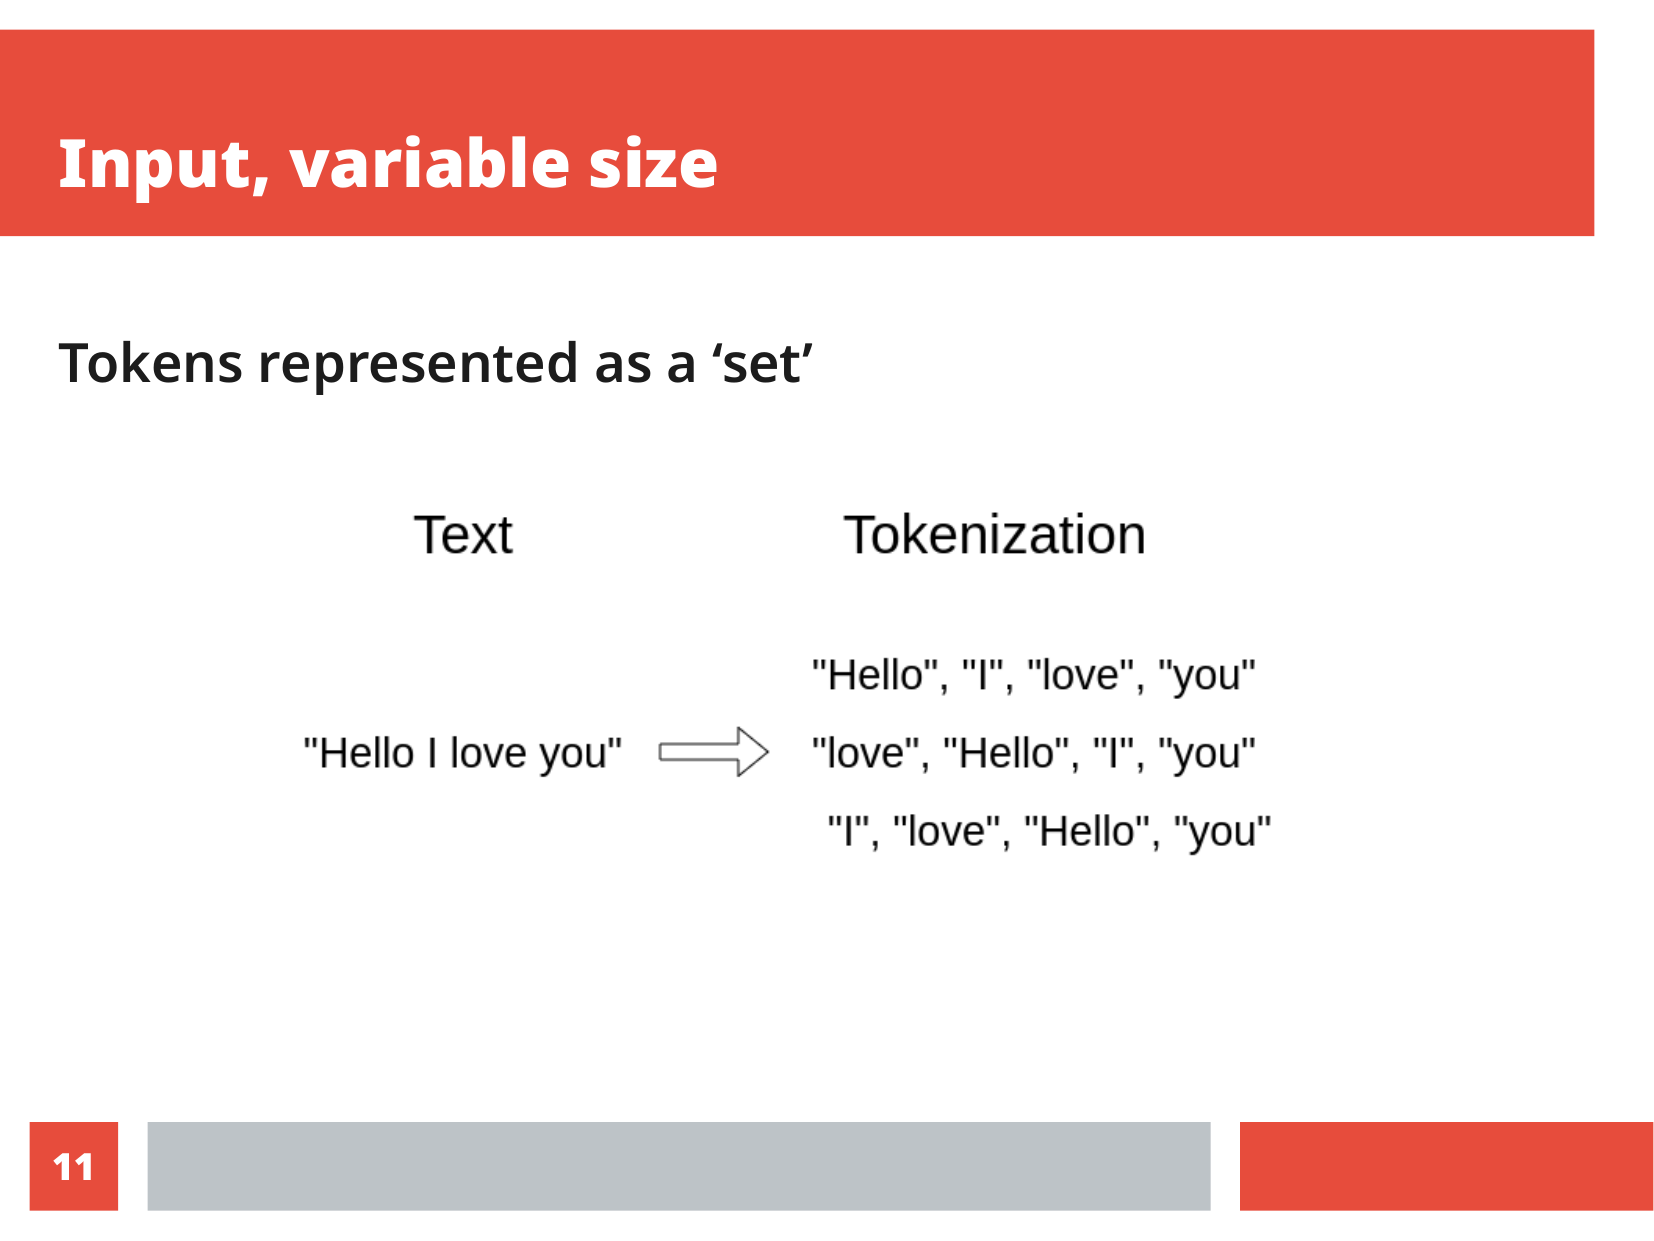

# Input, variable size
Tokens represented as a ‘set’
11